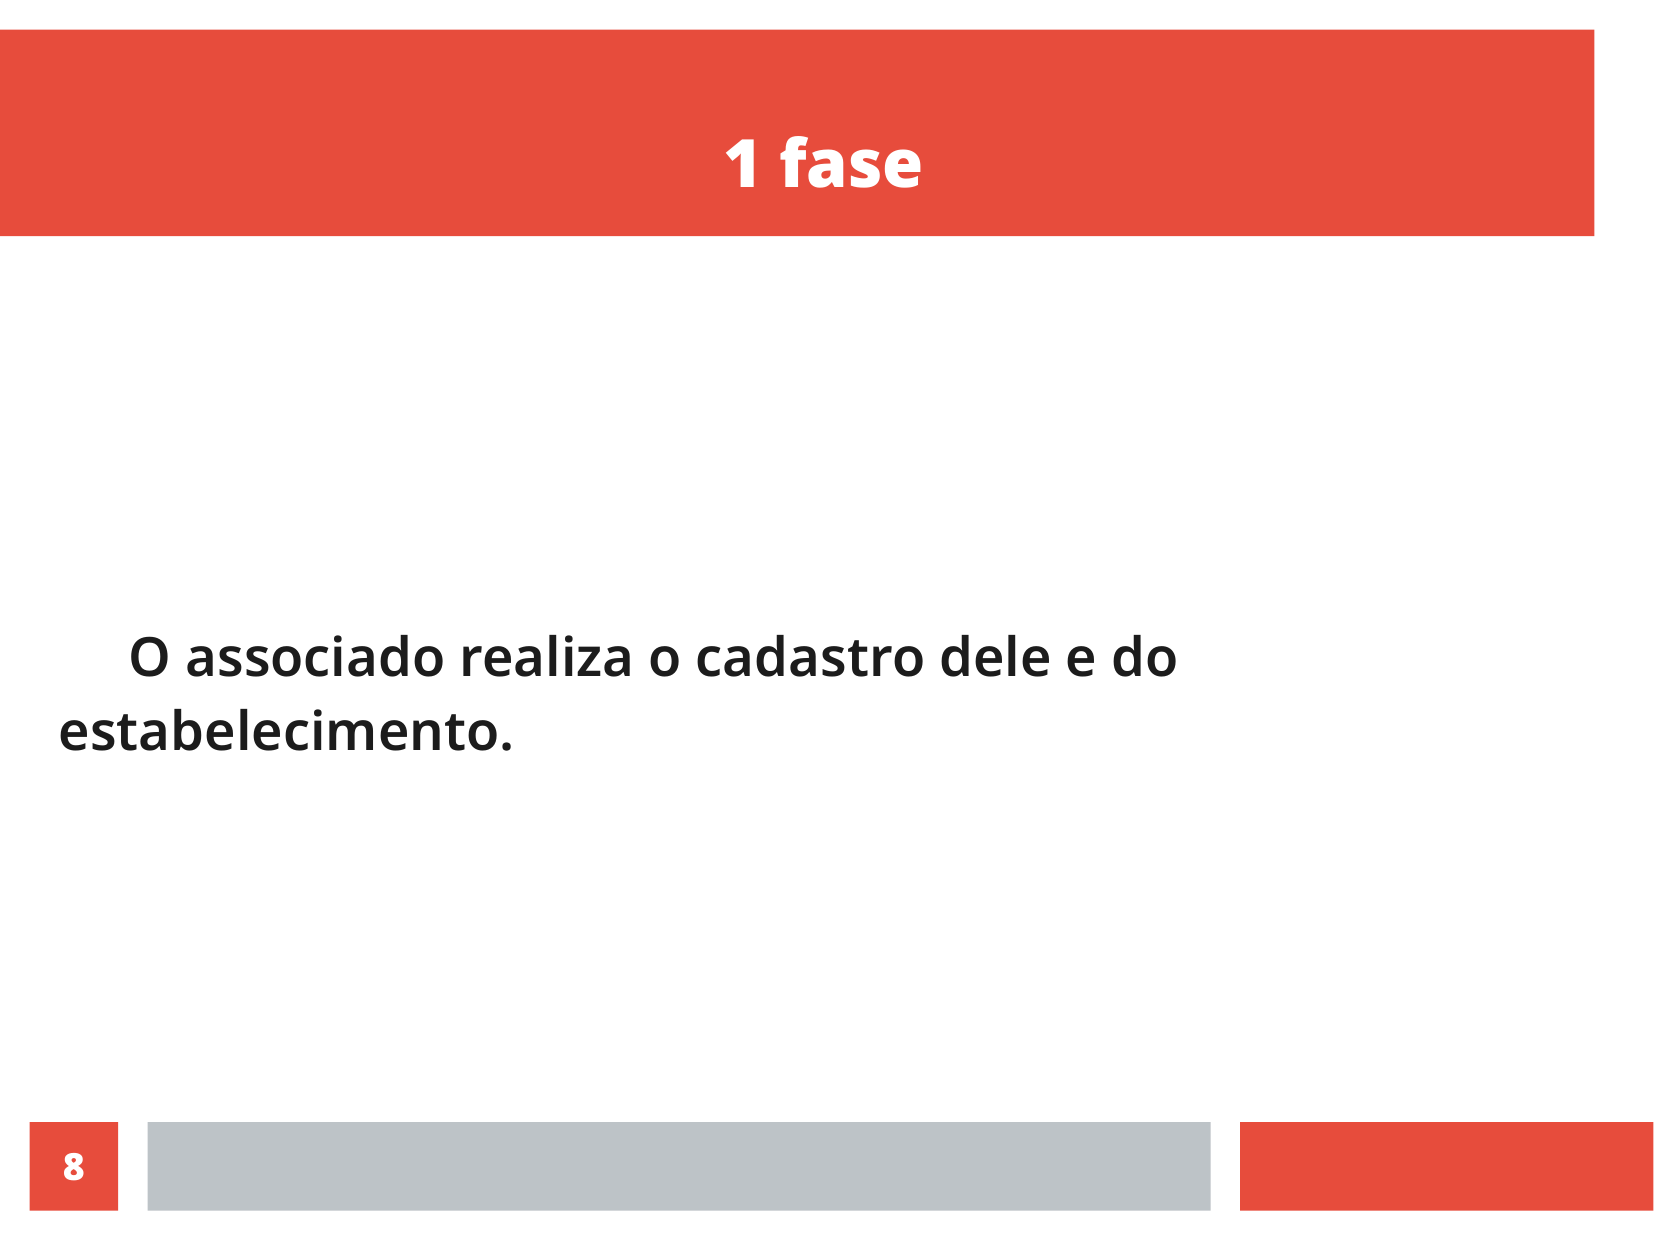

# 1 fase
 O associado realiza o cadastro dele e do estabelecimento.
8